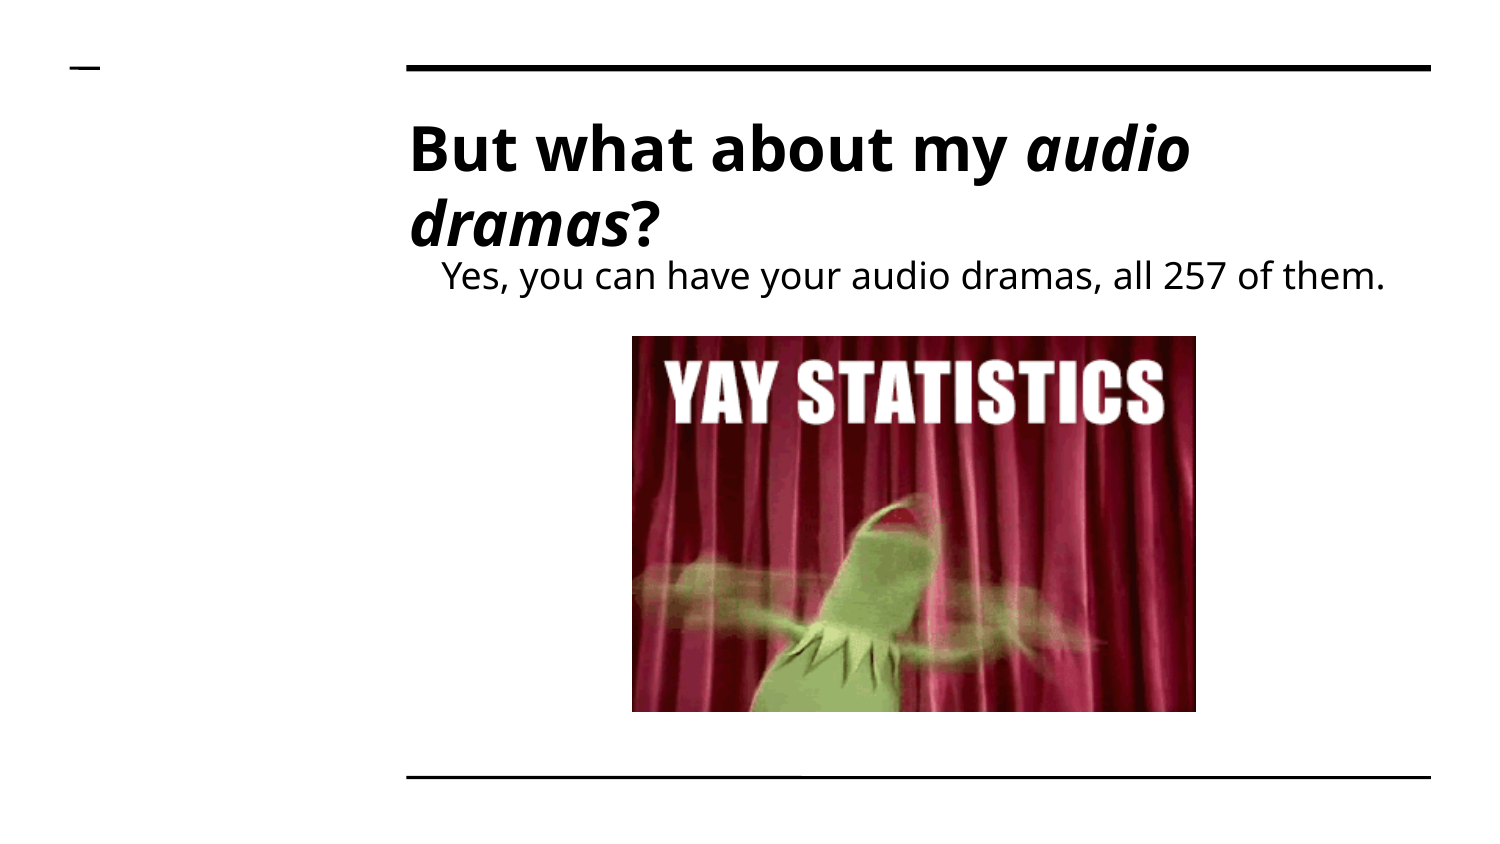

# But what about my audio dramas?
Yes, you can have your audio dramas, all 257 of them.